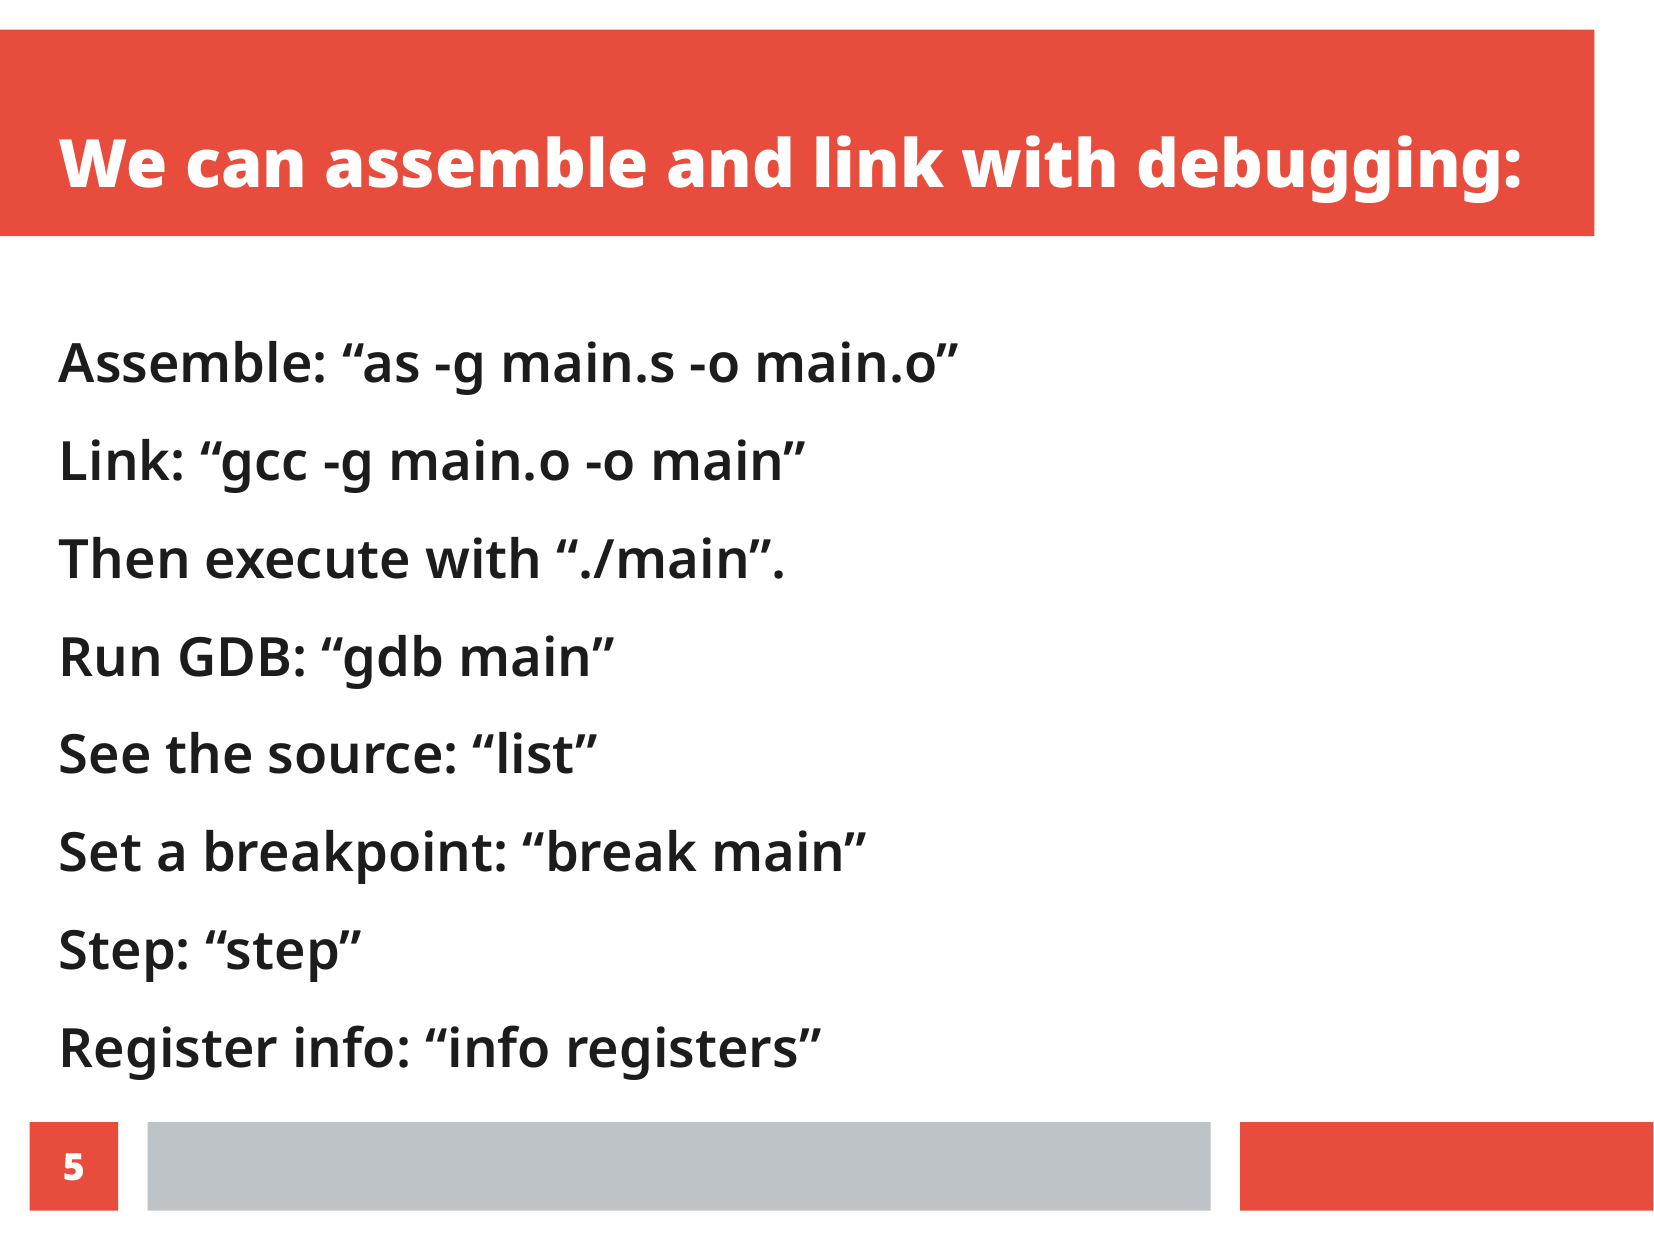

# We can assemble and link with debugging:
Assemble: “as -g main.s -o main.o”
Link: “gcc -g main.o -o main”
Then execute with “./main”.
Run GDB: “gdb main”
See the source: “list”
Set a breakpoint: “break main”
Step: “step”
Register info: “info registers”
5